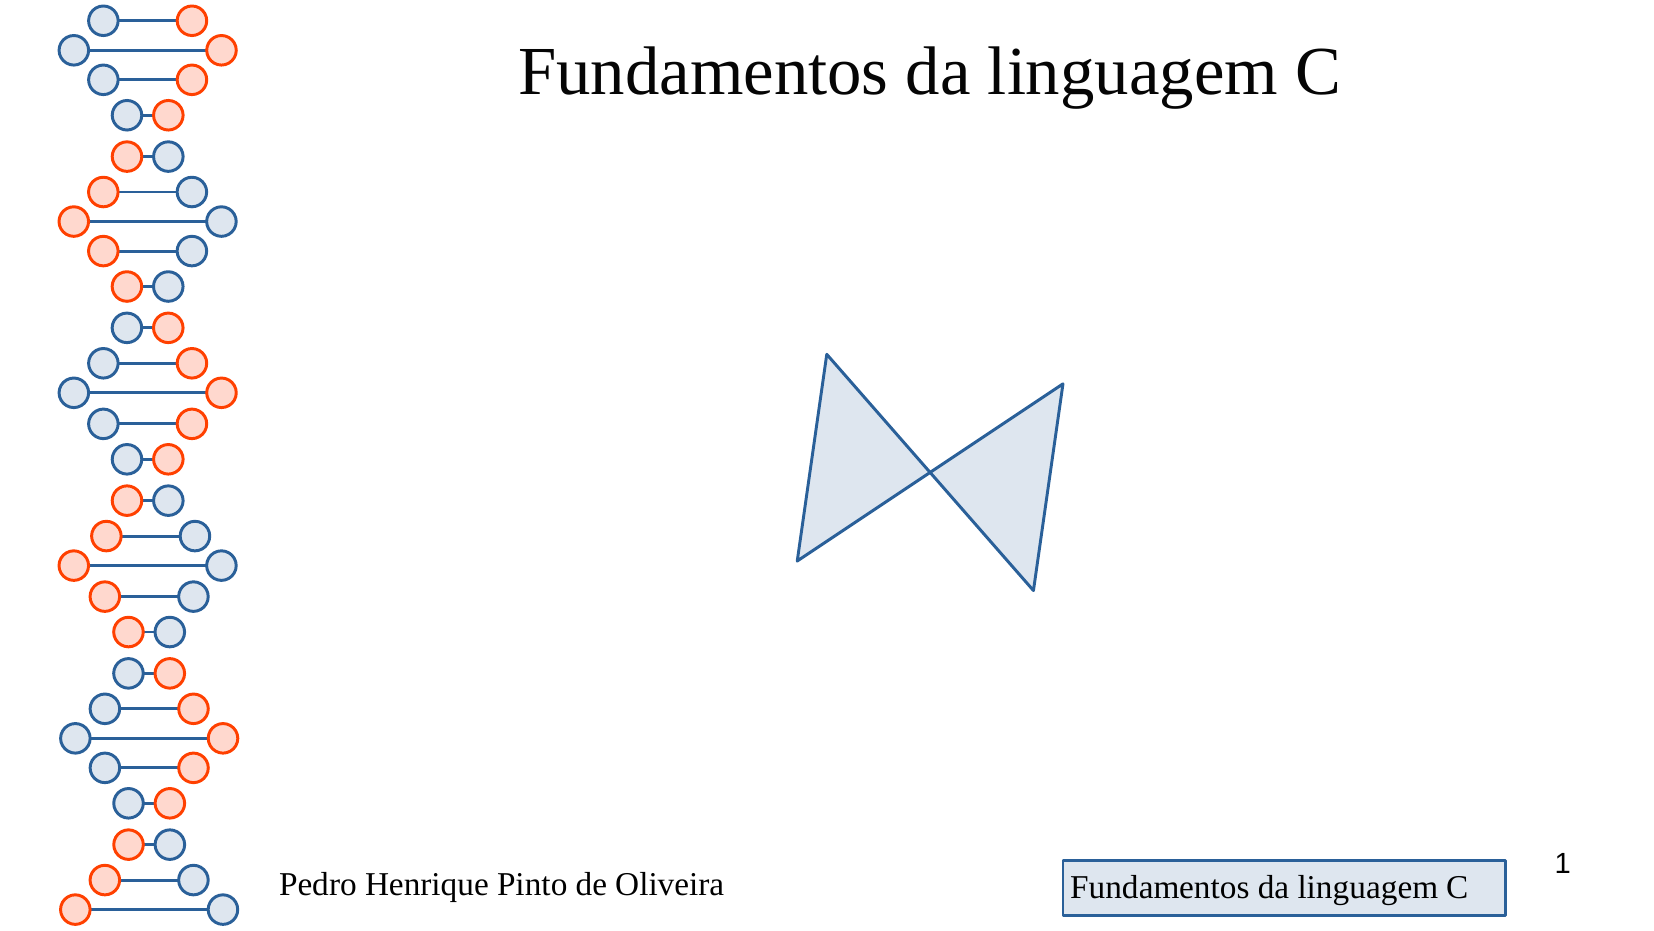

# Fundamentos da linguagem C
1
Fundamentos da linguagem C
Pedro Henrique Pinto de Oliveira